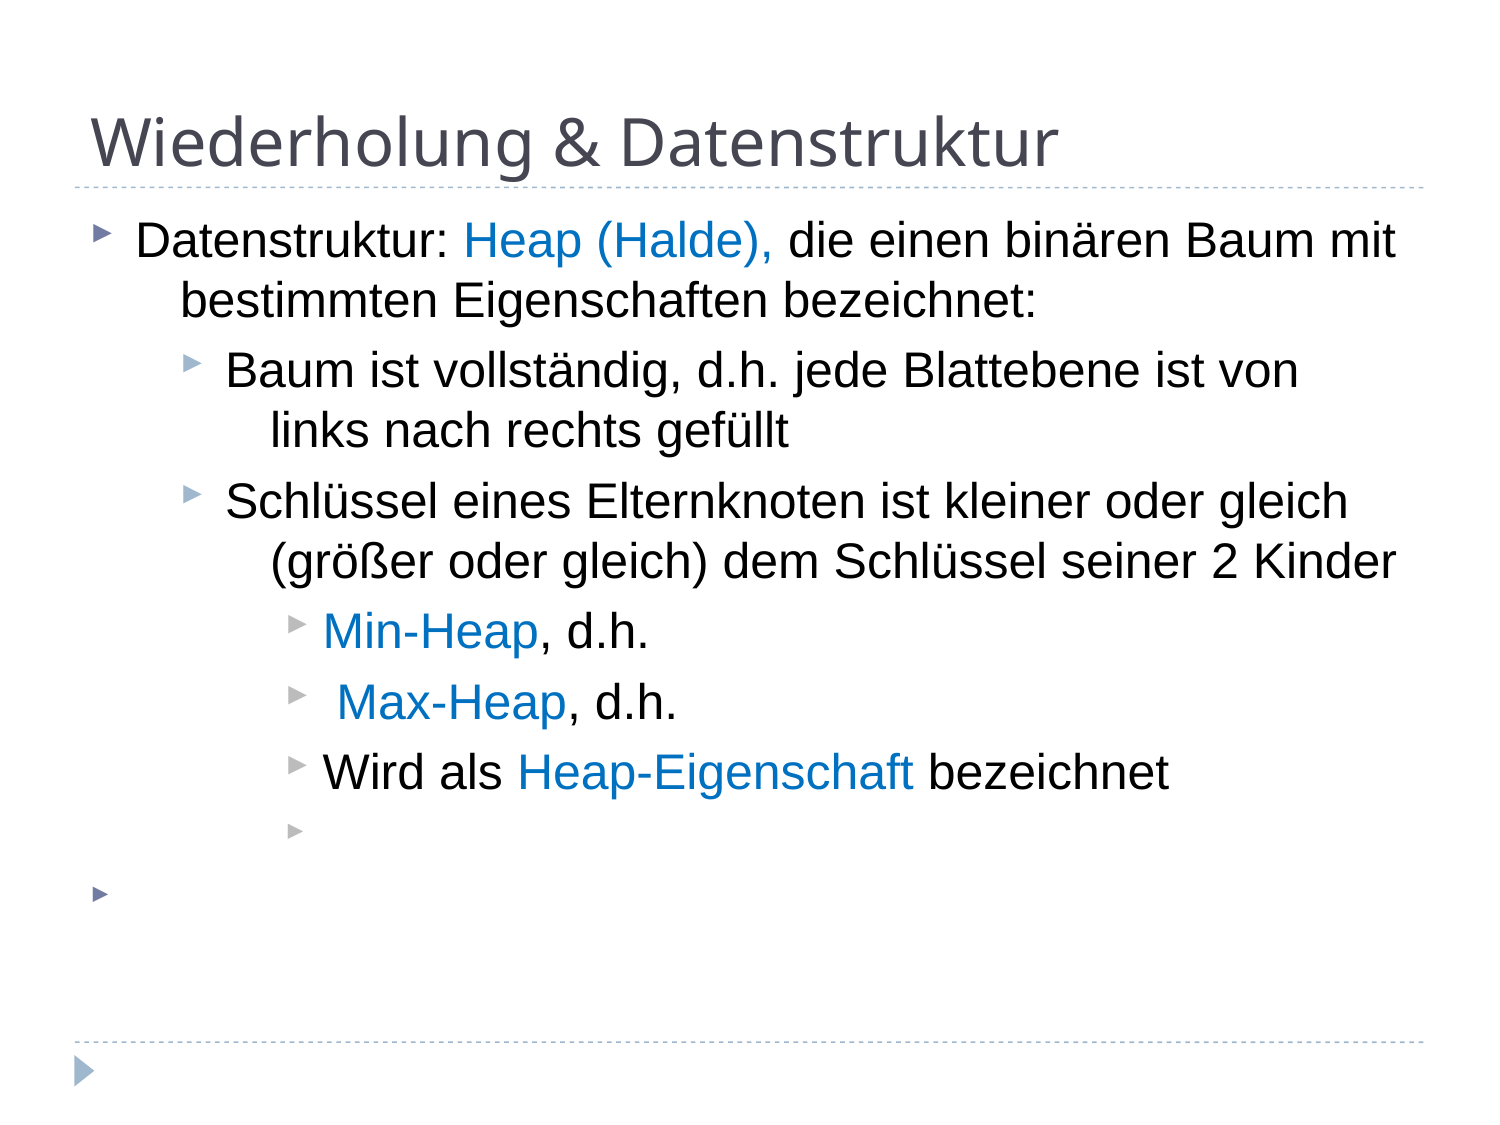

# Wiederholung & Datenstruktur
Datenstruktur: Heap (Halde), die einen binären Baum mit bestimmten Eigenschaften bezeichnet:
Baum ist vollständig, d.h. jede Blattebene ist von links nach rechts gefüllt
Schlüssel eines Elternknoten ist kleiner oder gleich (größer oder gleich) dem Schlüssel seiner 2 Kinder
Min-Heap, d.h.
 Max-Heap, d.h.
Wird als Heap-Eigenschaft bezeichnet